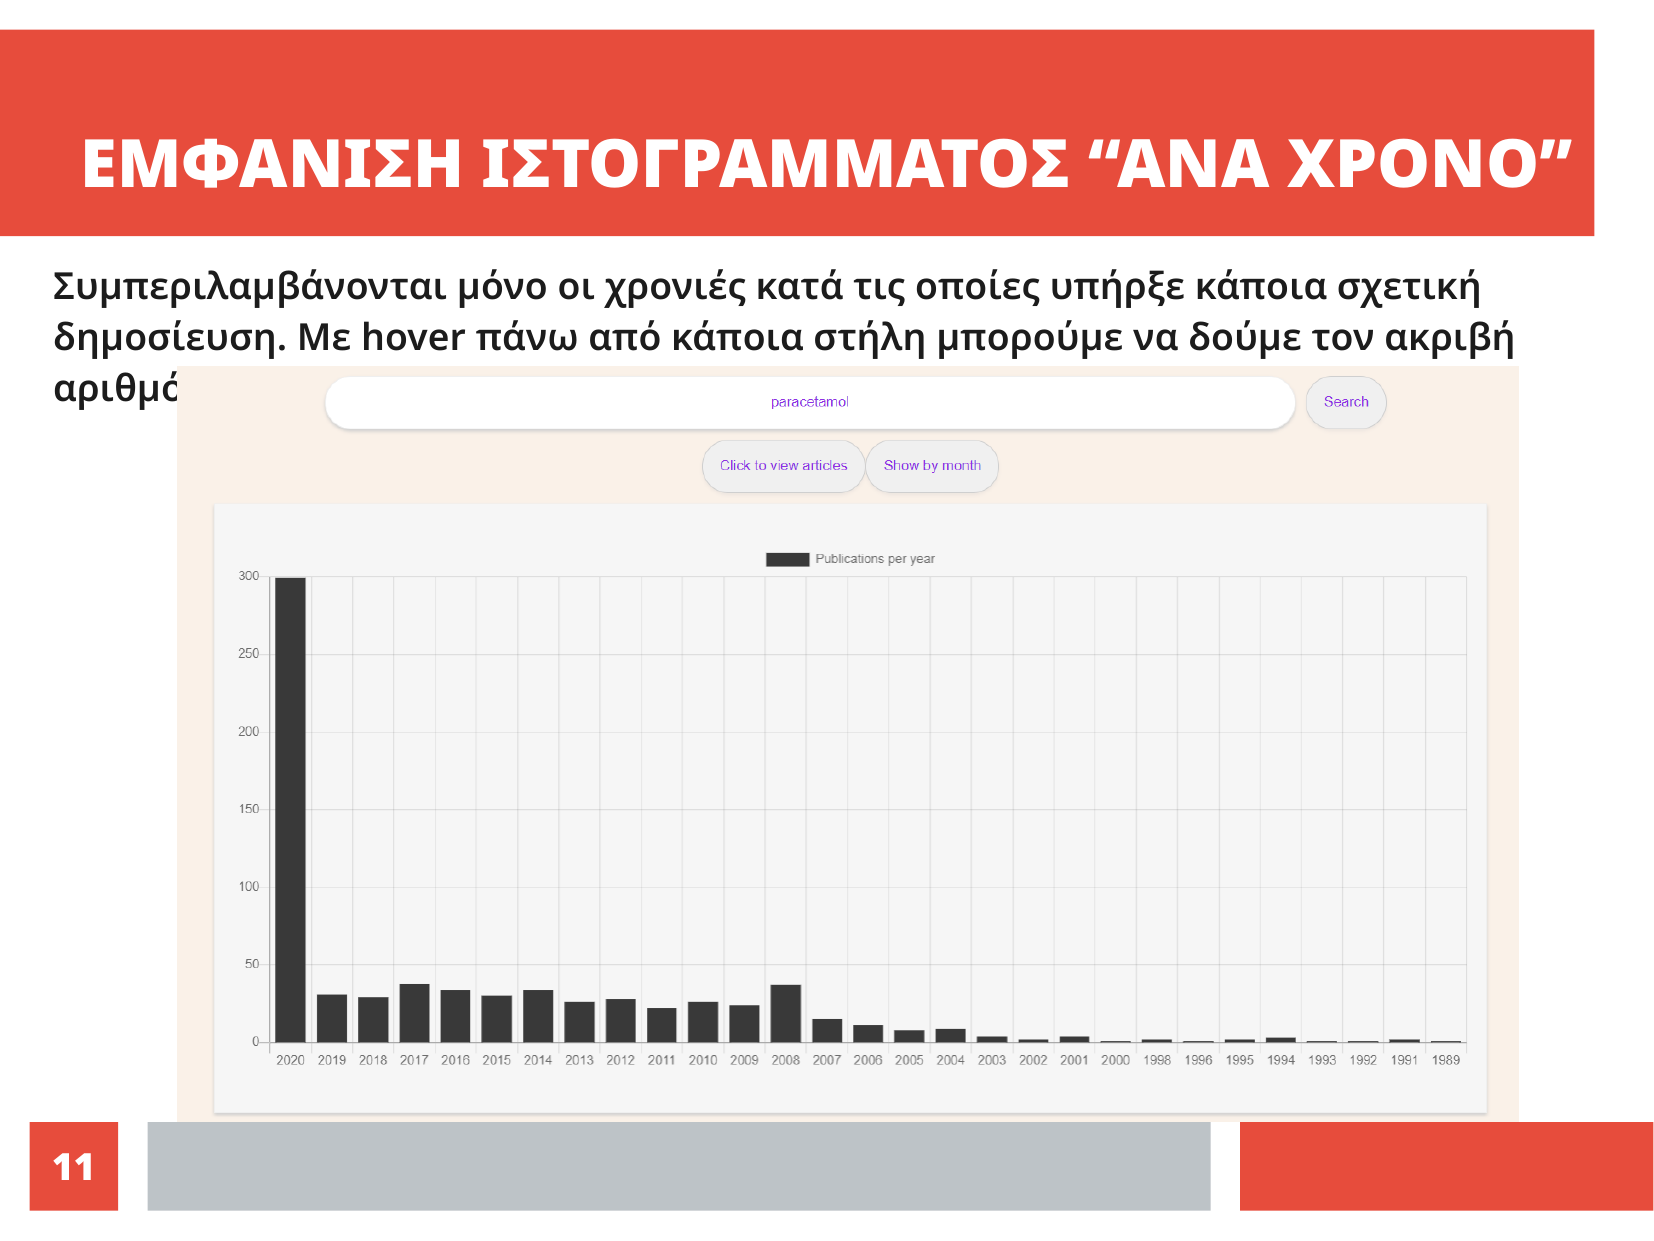

# ΕΜΦΑΝΙΣΗ ΙΣΤΟΓΡΑΜΜΑΤΟΣ “ΑΝΑ ΧΡΟΝΟ”
Συμπεριλαμβάνονται μόνο οι χρονιές κατά τις οποίες υπήρξε κάποια σχετική δημοσίευση. Με hover πάνω από κάποια στήλη μπορούμε να δούμε τον ακριβή αριθμό δημοσιεύσεων για το συγκεκριμένο χρόνο.
11